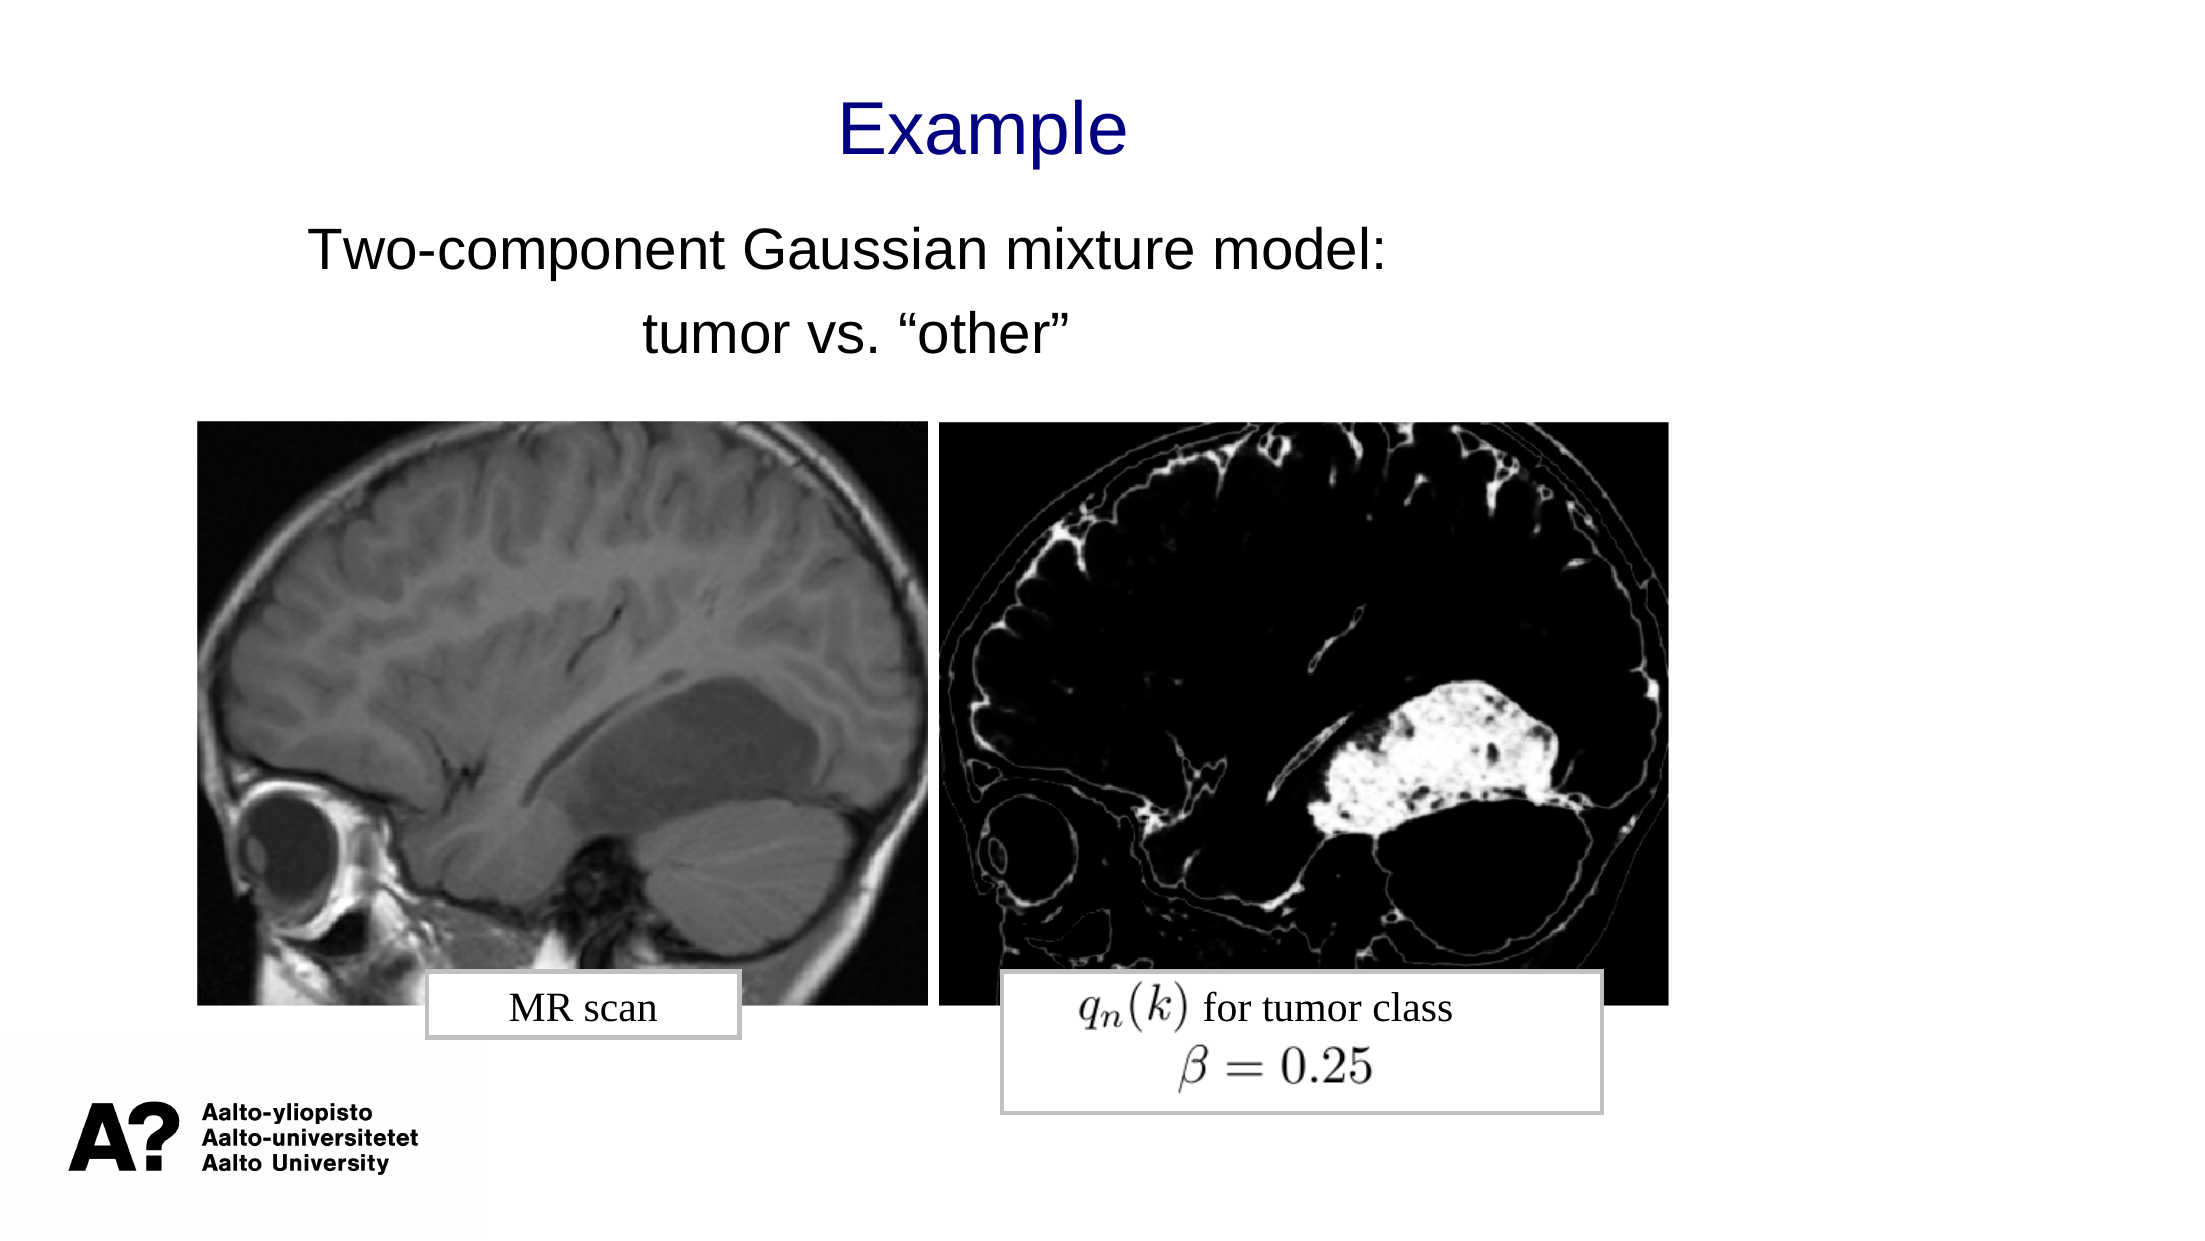

# Example
Two-component Gaussian mixture model:
tumor vs. “other”
 for tumor class
MR scan